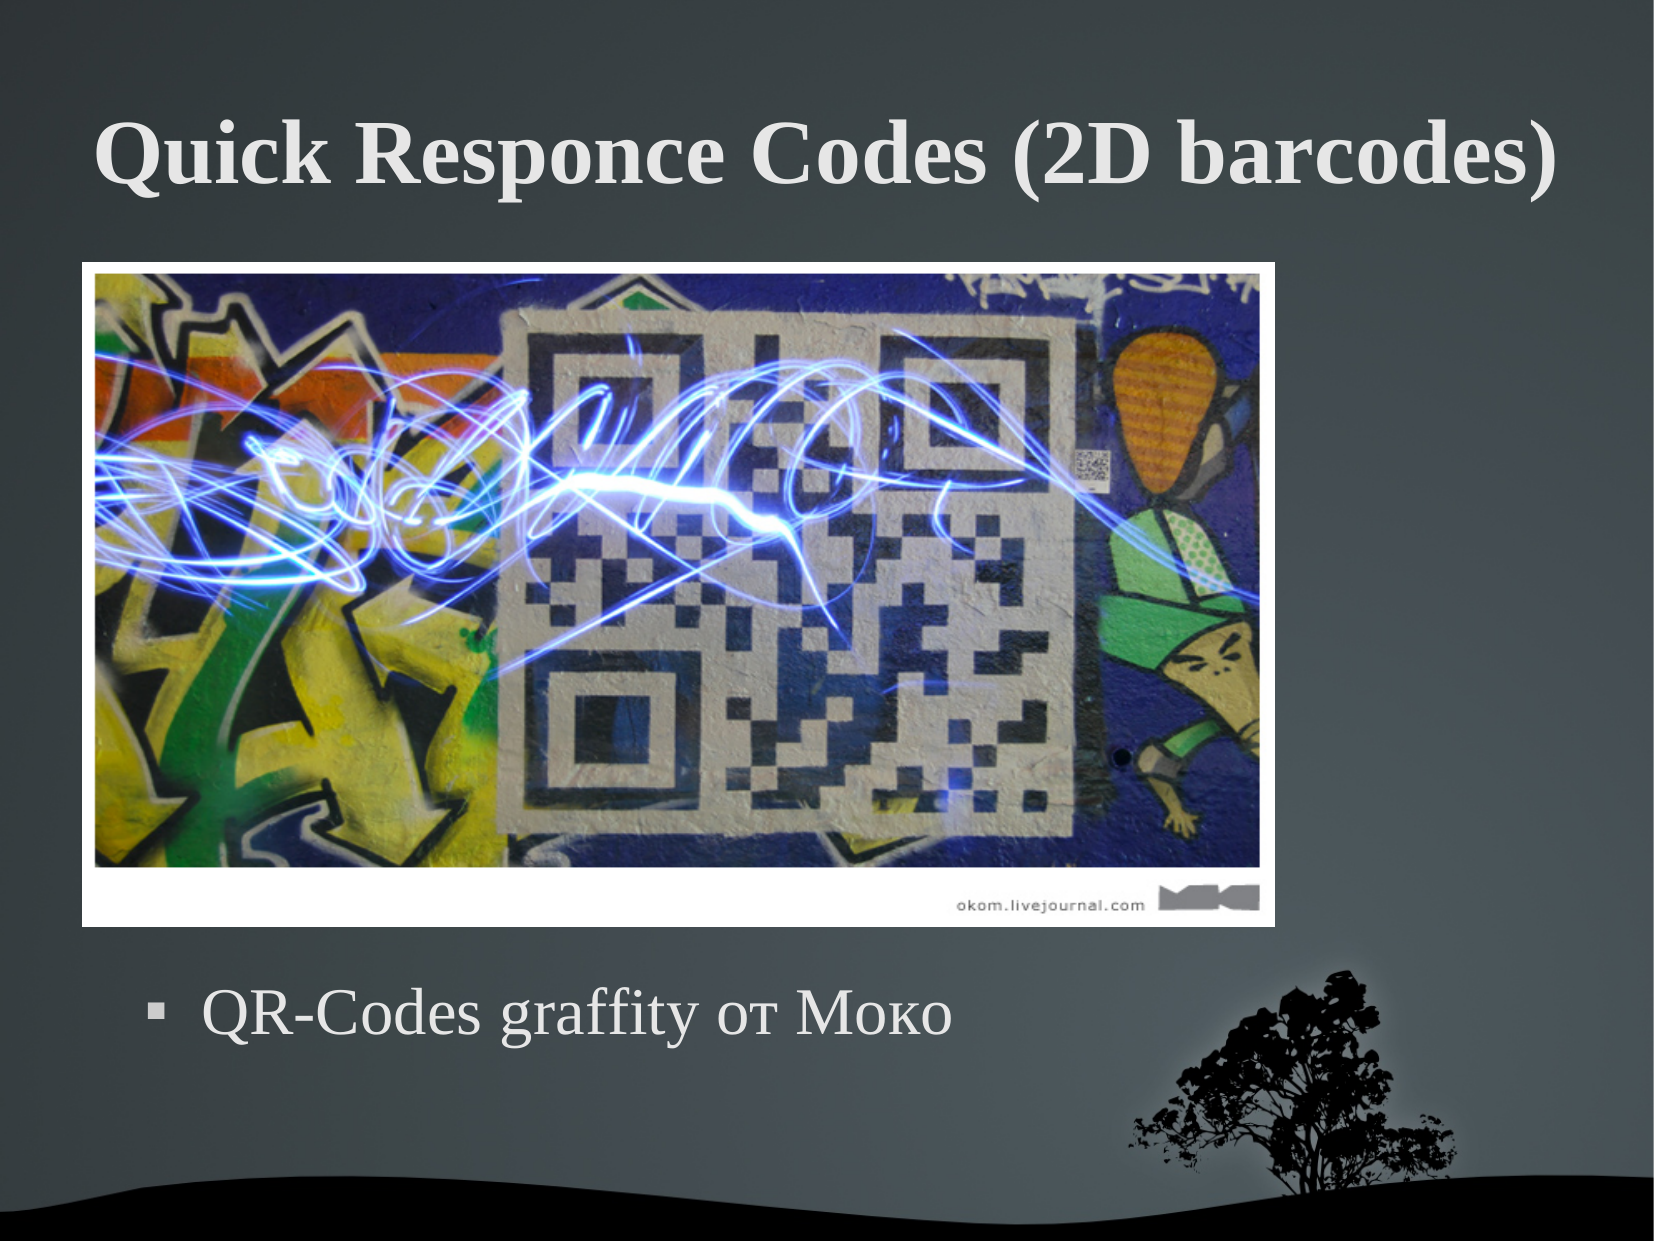

# Quick Responce Codes (2D barcodes)
QR-Codes graffity от Моко